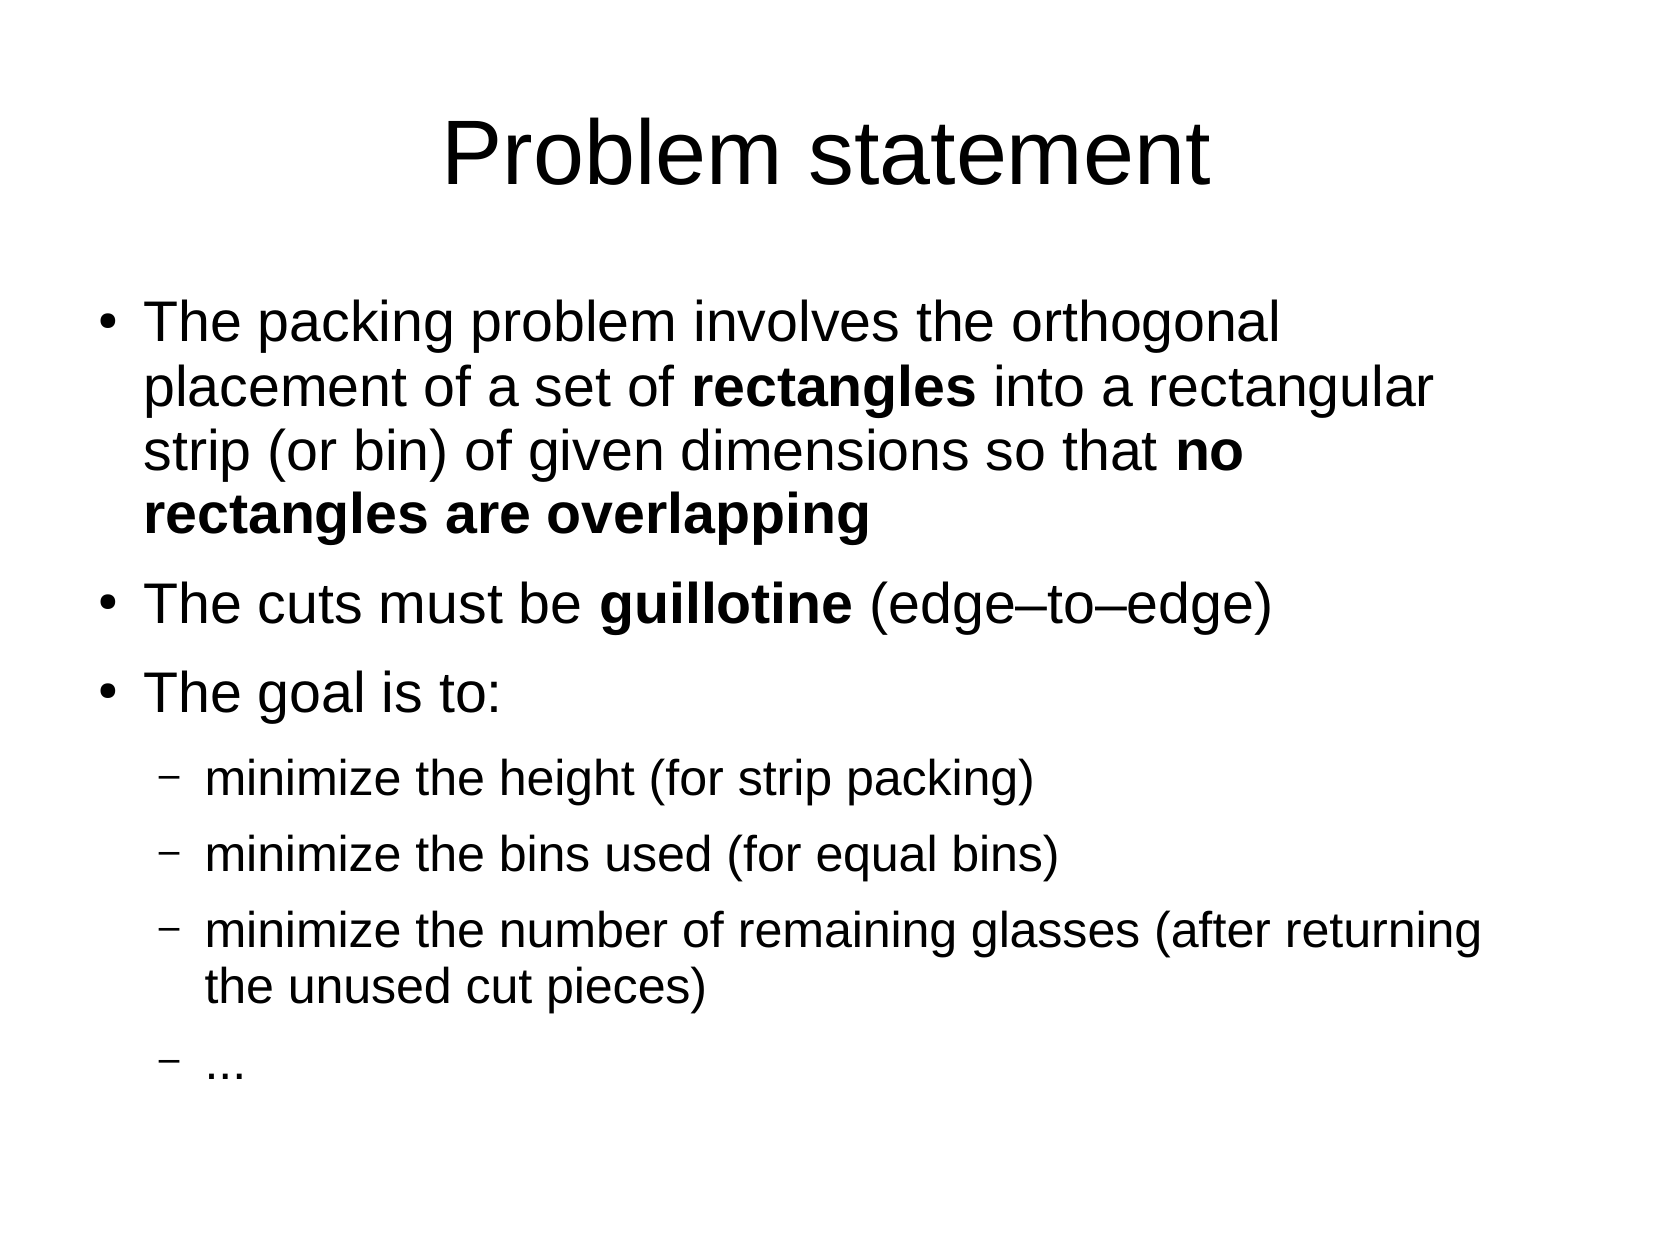

# Problem statement
The packing problem involves the orthogonal placement of a set of rectangles into a rectangular strip (or bin) of given dimensions so that no rectangles are overlapping
The cuts must be guillotine (edge–to–edge)
The goal is to:
minimize the height (for strip packing)
minimize the bins used (for equal bins)
minimize the number of remaining glasses (after returning the unused cut pieces)
...